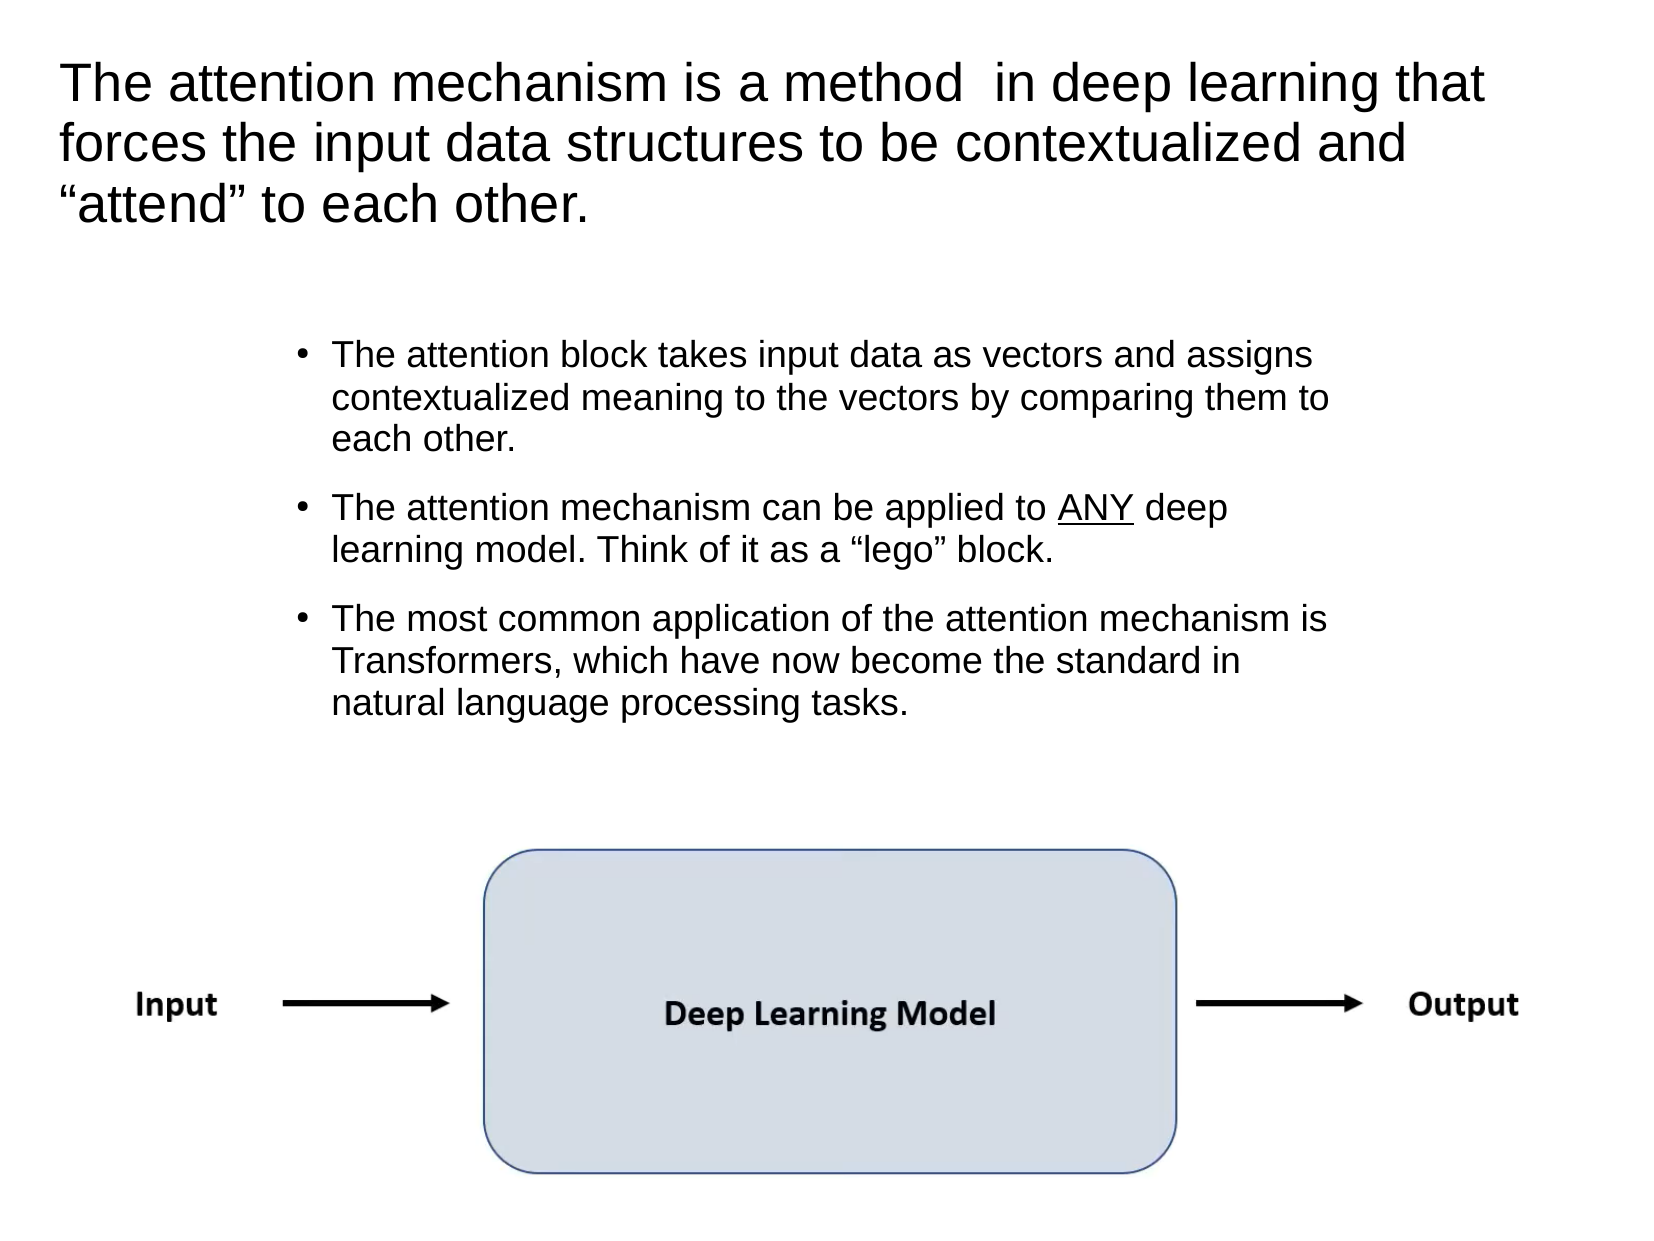

The attention mechanism is a method in deep learning that forces the input data structures to be contextualized and “attend” to each other.
The attention block takes input data as vectors and assigns contextualized meaning to the vectors by comparing them to each other.
The attention mechanism can be applied to ANY deep learning model. Think of it as a “lego” block.
The most common application of the attention mechanism is Transformers, which have now become the standard in natural language processing tasks.